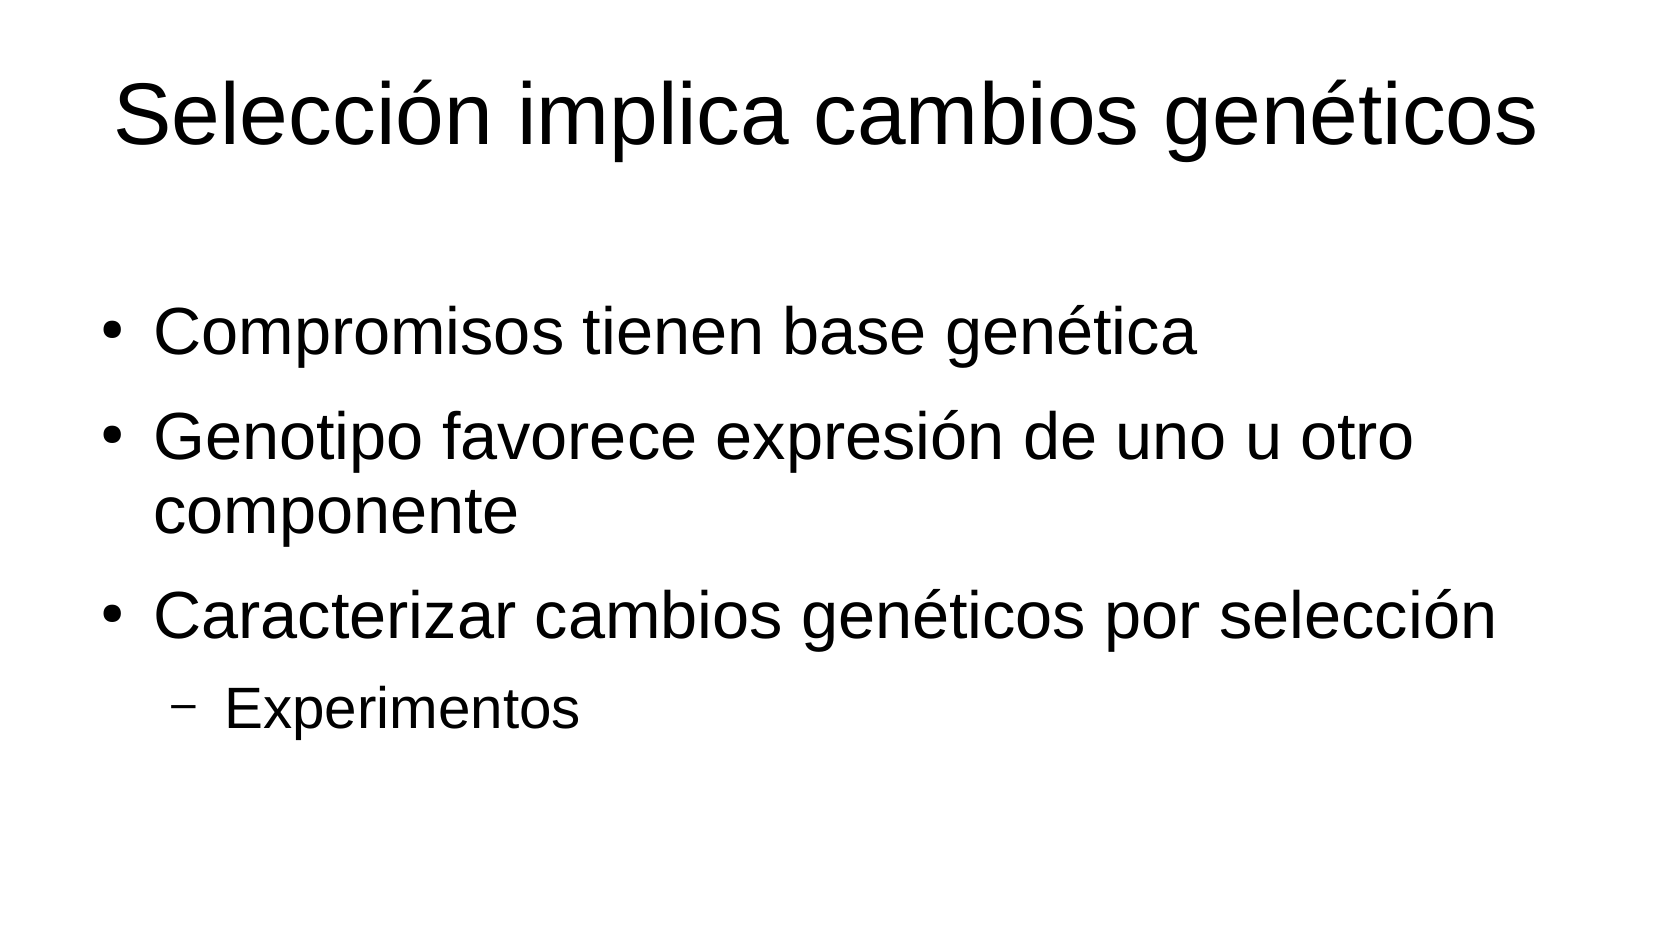

# Selección implica cambios genéticos
Compromisos tienen base genética
Genotipo favorece expresión de uno u otro componente
Caracterizar cambios genéticos por selección
Experimentos